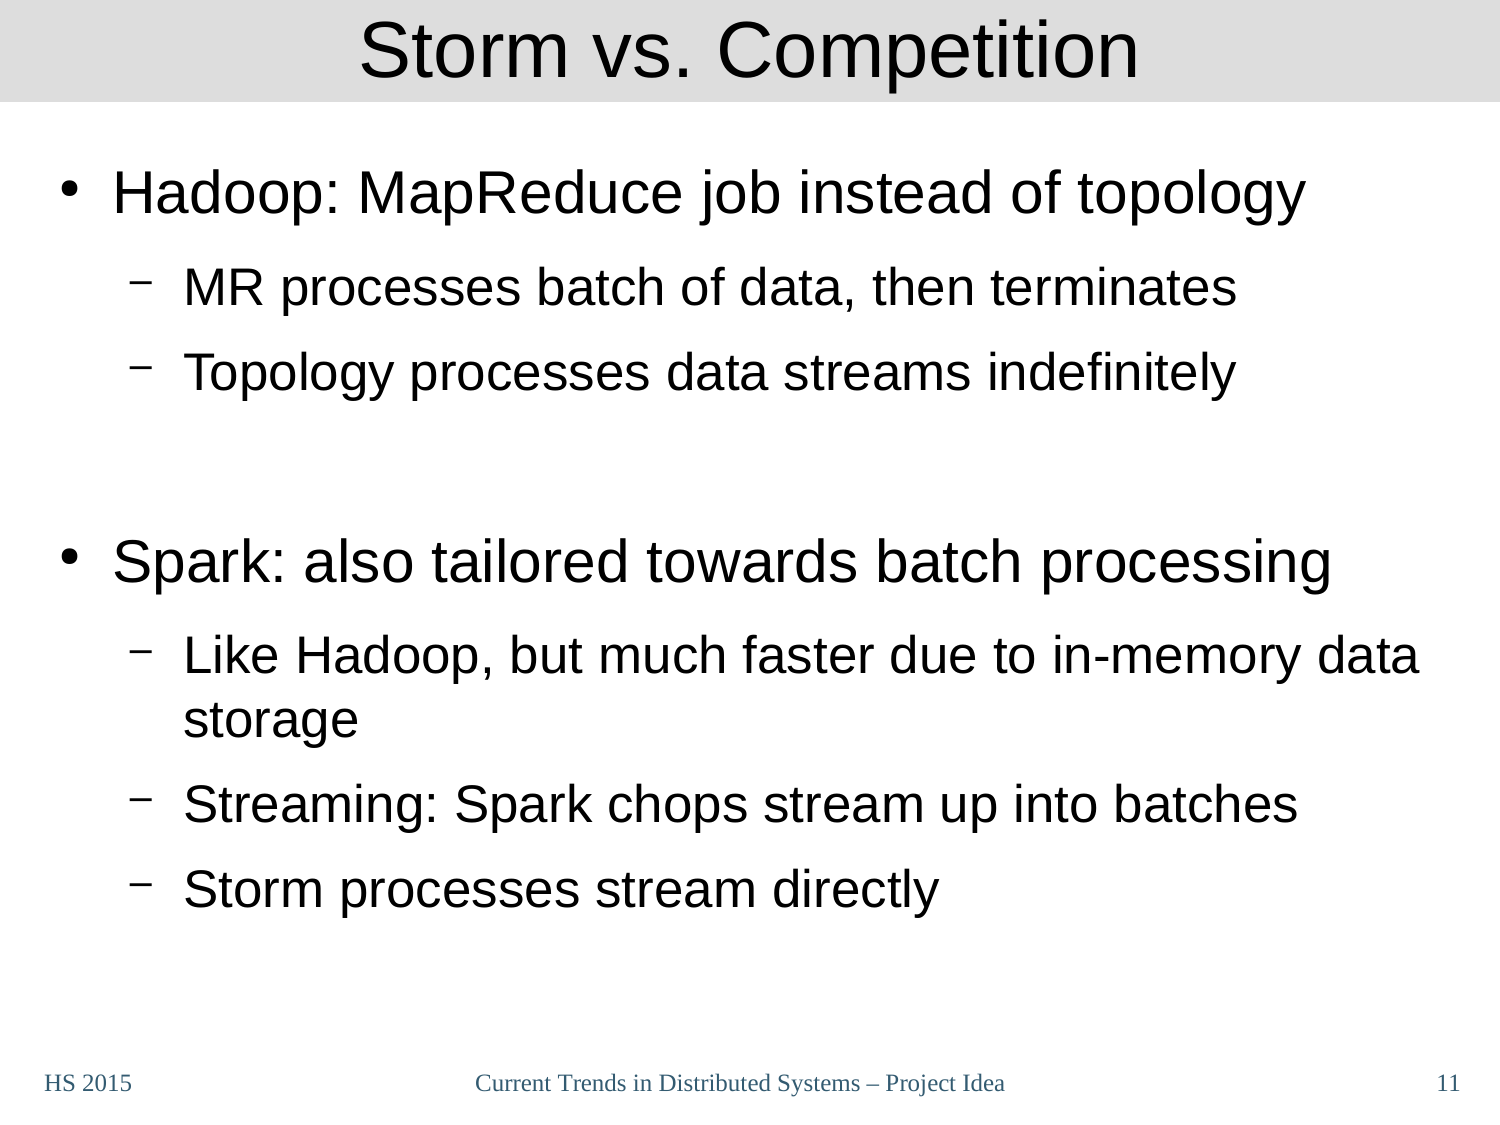

# Storm vs. Competition
Hadoop: MapReduce job instead of topology
MR processes batch of data, then terminates
Topology processes data streams indefinitely
Spark: also tailored towards batch processing
Like Hadoop, but much faster due to in-memory data storage
Streaming: Spark chops stream up into batches
Storm processes stream directly
HS 2015
Current Trends in Distributed Systems – Project Idea